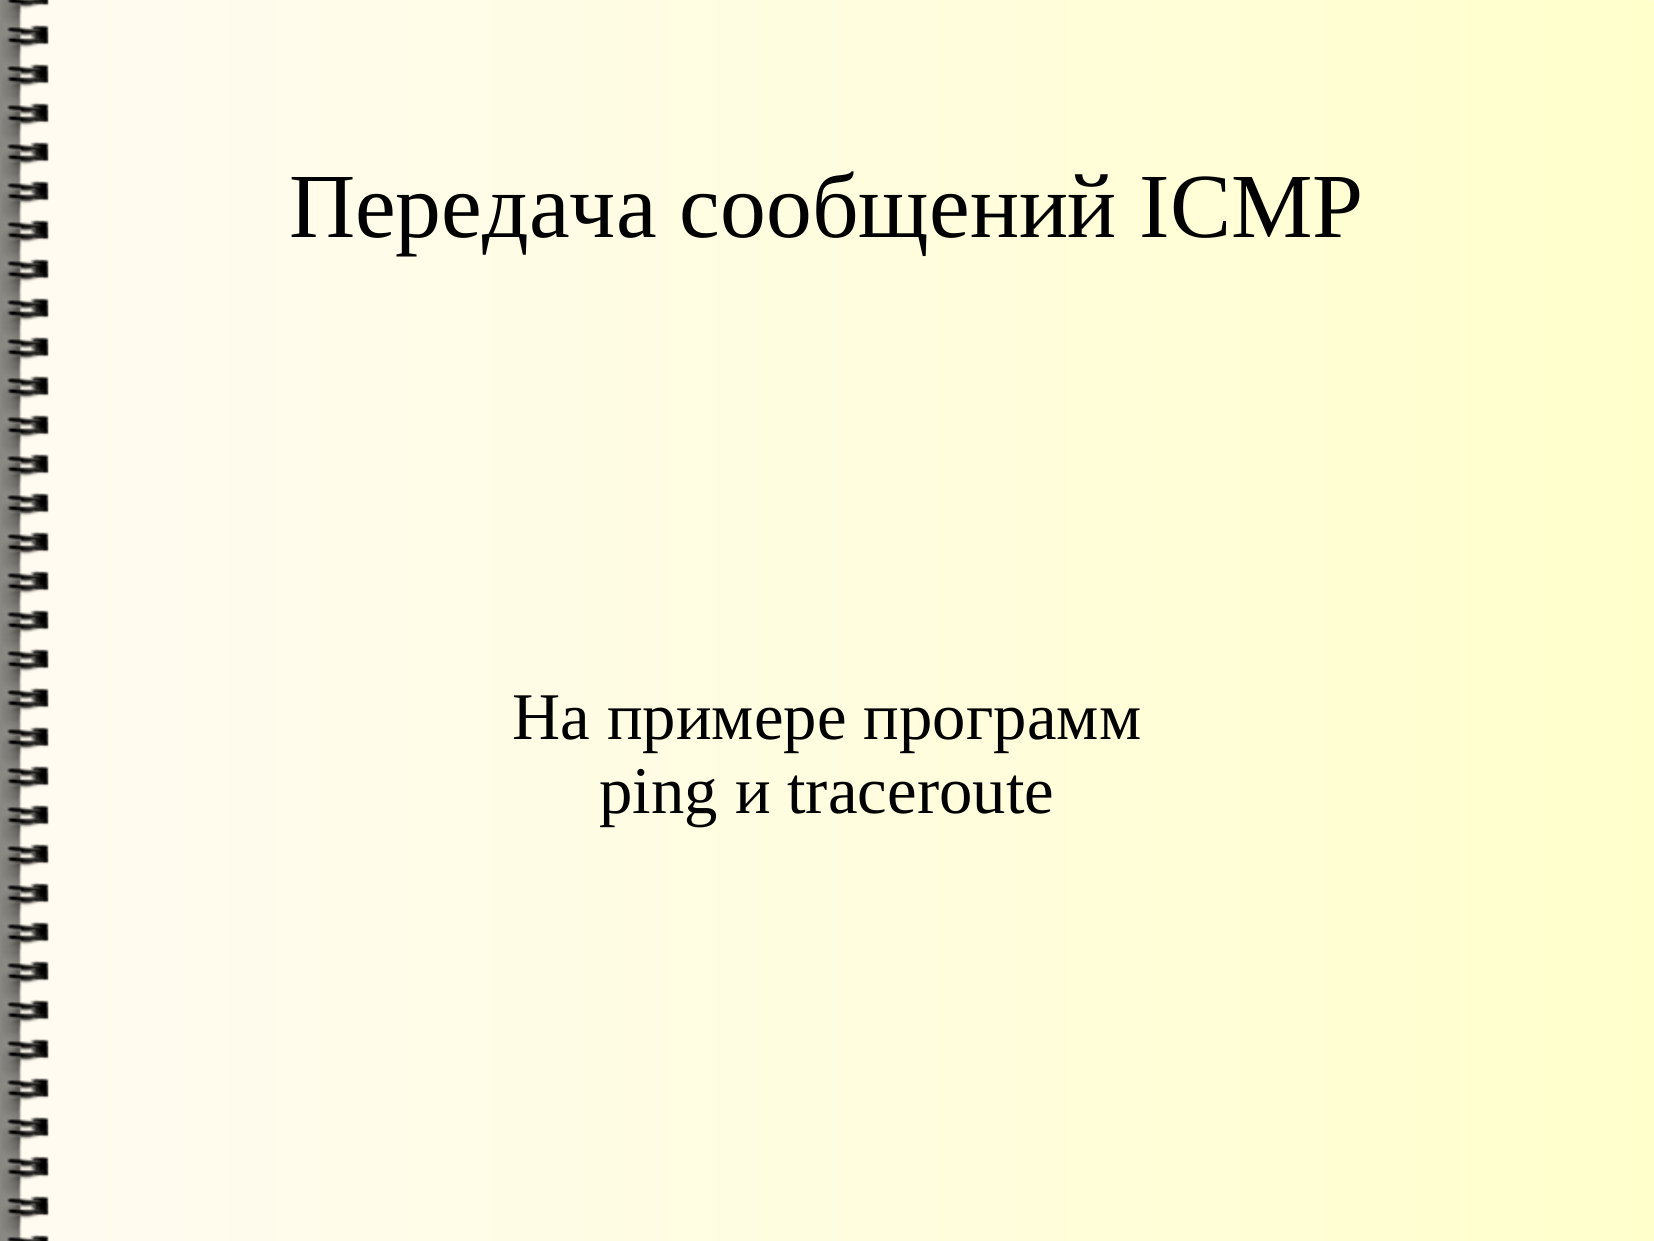

# Передача сообщений ICMP
На примере программ
ping и traceroute